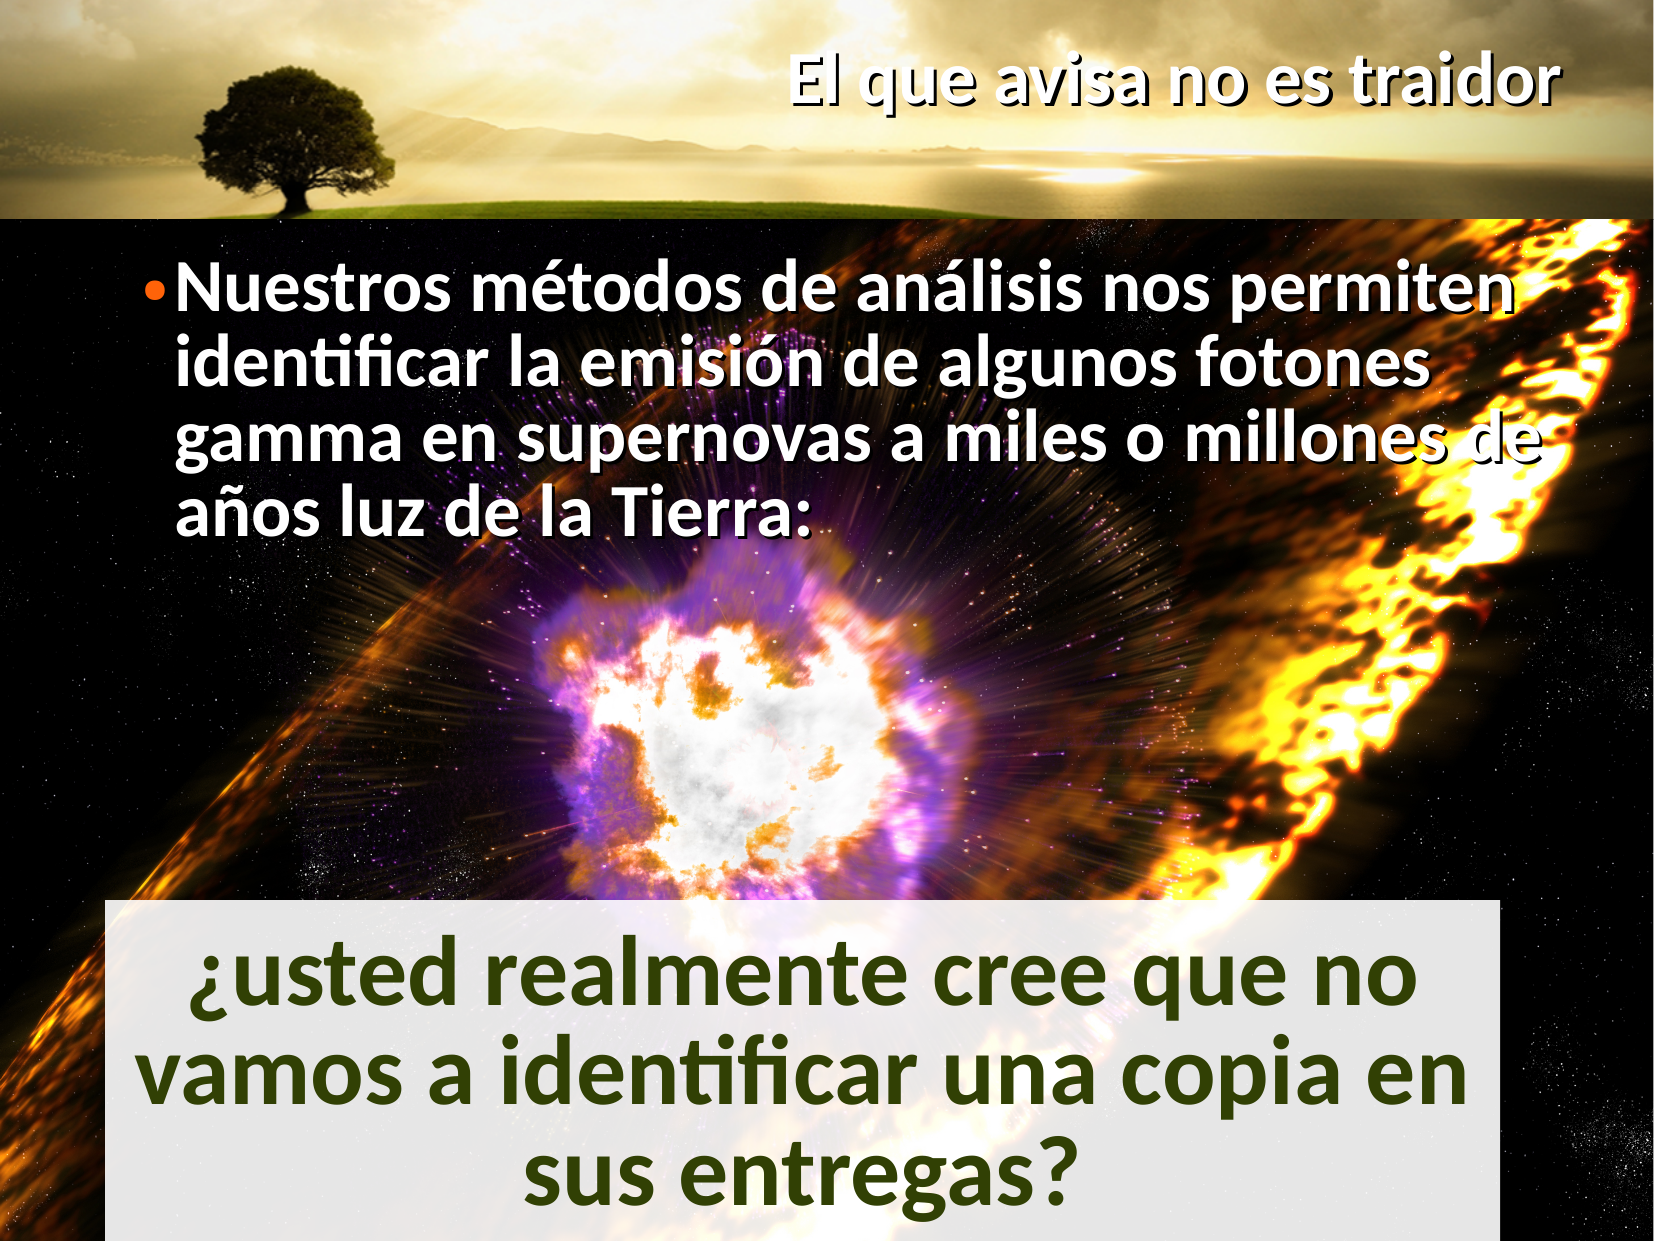

# El que avisa no es traidor
Nuestros métodos de análisis nos permiten identificar la emisión de algunos fotones gamma en supernovas a miles o millones de años luz de la Tierra:
¿usted realmente cree que no vamos a identificar una copia en sus entregas?
Ago 11, 2015
Asorey - Cutsaimanis - Física II B 2015
10